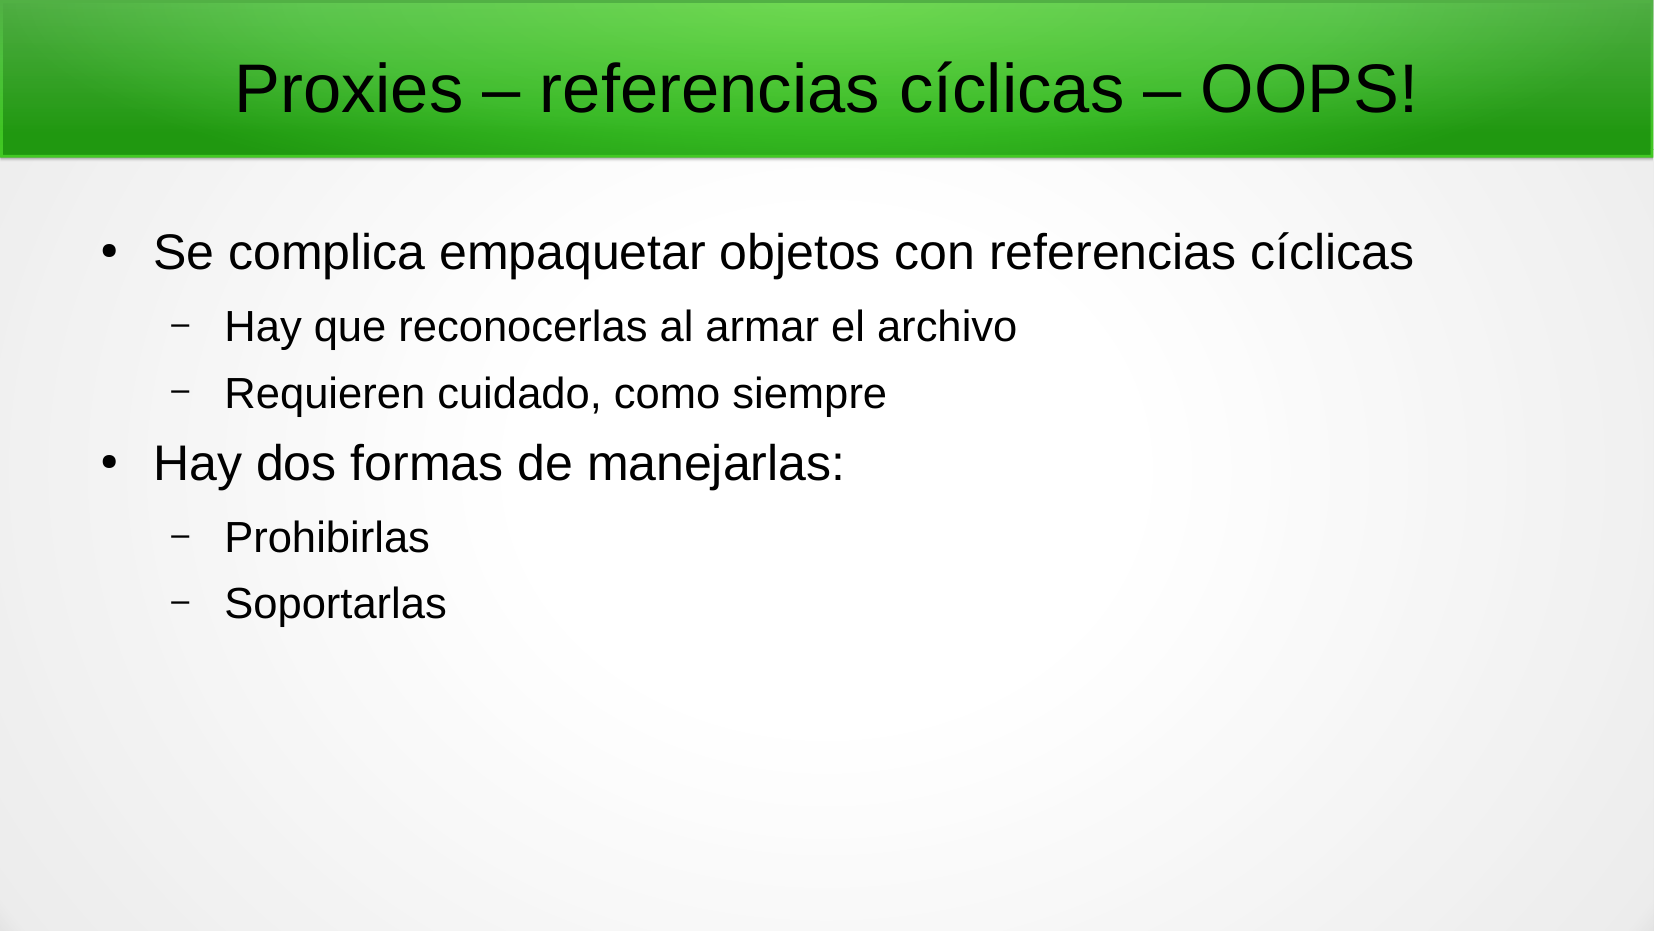

# Proxies – referencias cíclicas – OOPS!
Se complica empaquetar objetos con referencias cíclicas
Hay que reconocerlas al armar el archivo
Requieren cuidado, como siempre
Hay dos formas de manejarlas:
Prohibirlas
Soportarlas